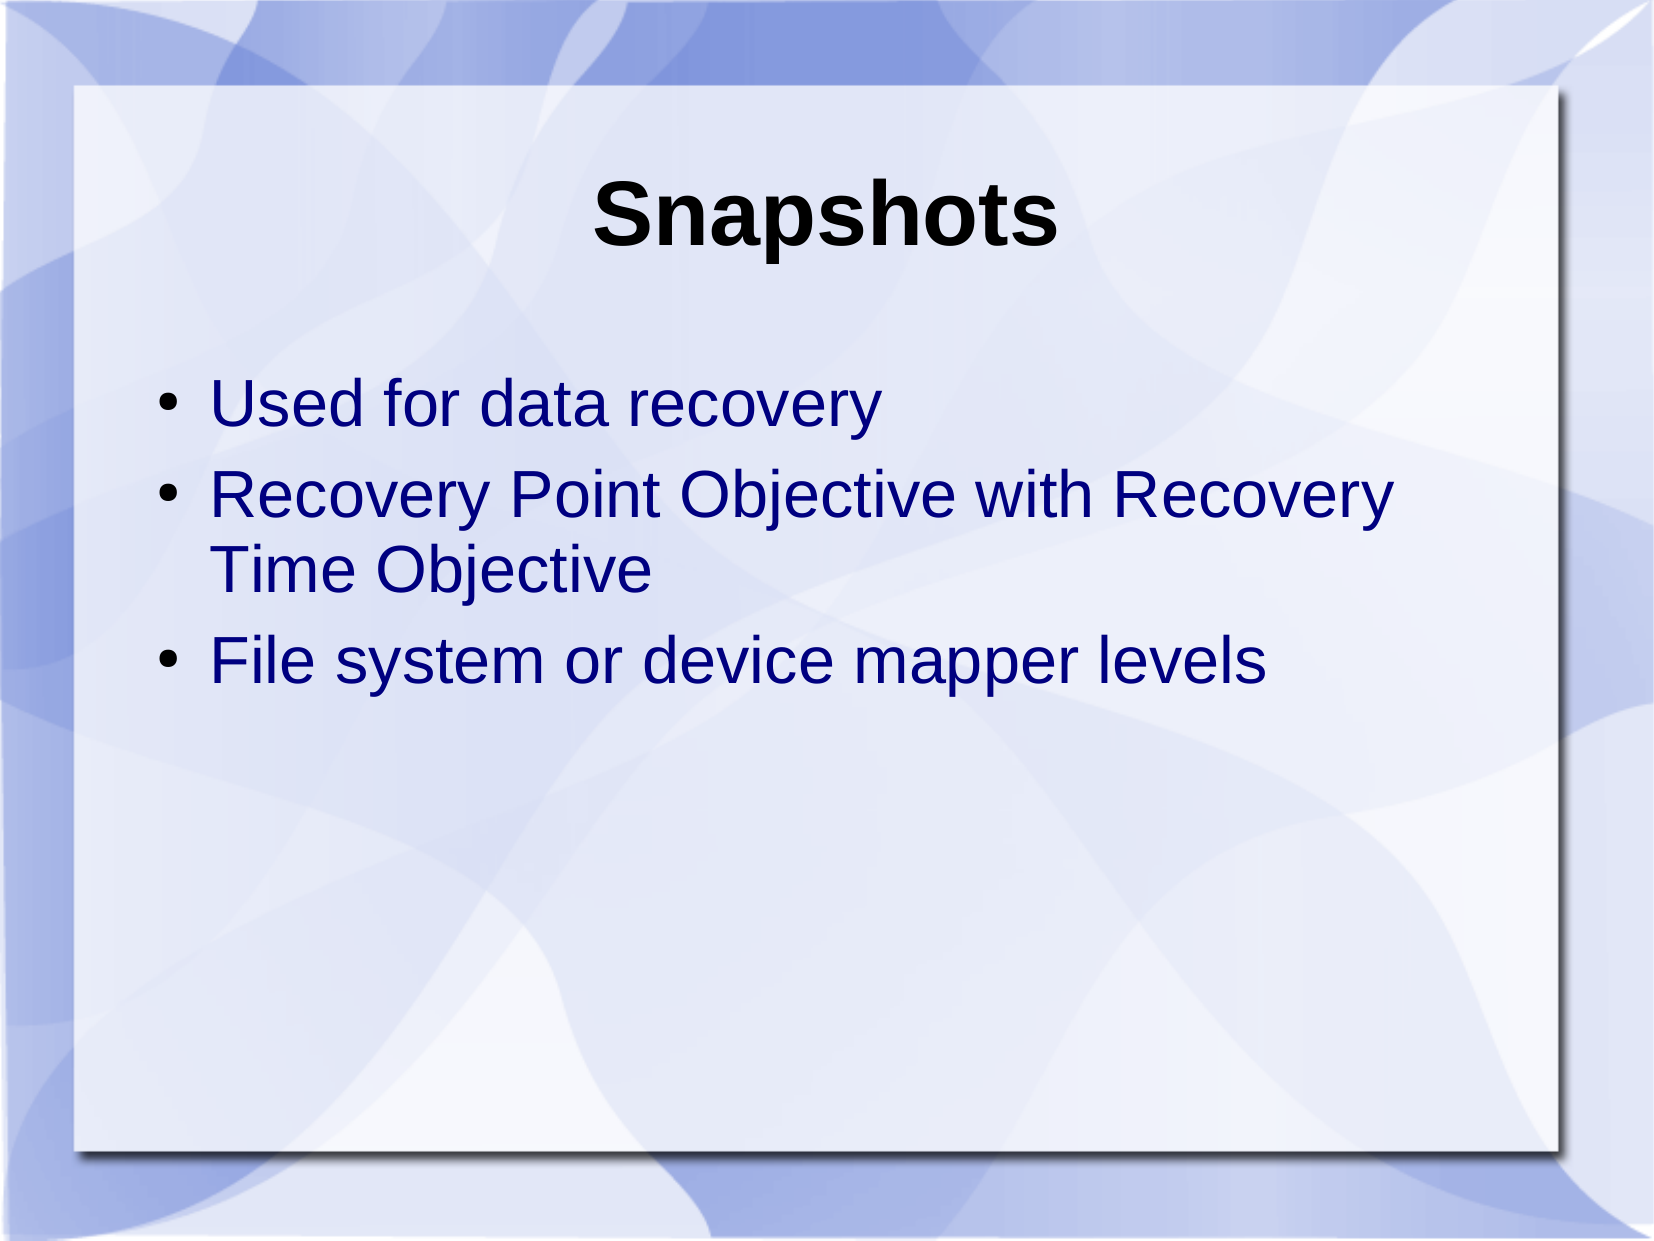

# Snapshots
Used for data recovery
Recovery Point Objective with Recovery Time Objective
File system or device mapper levels